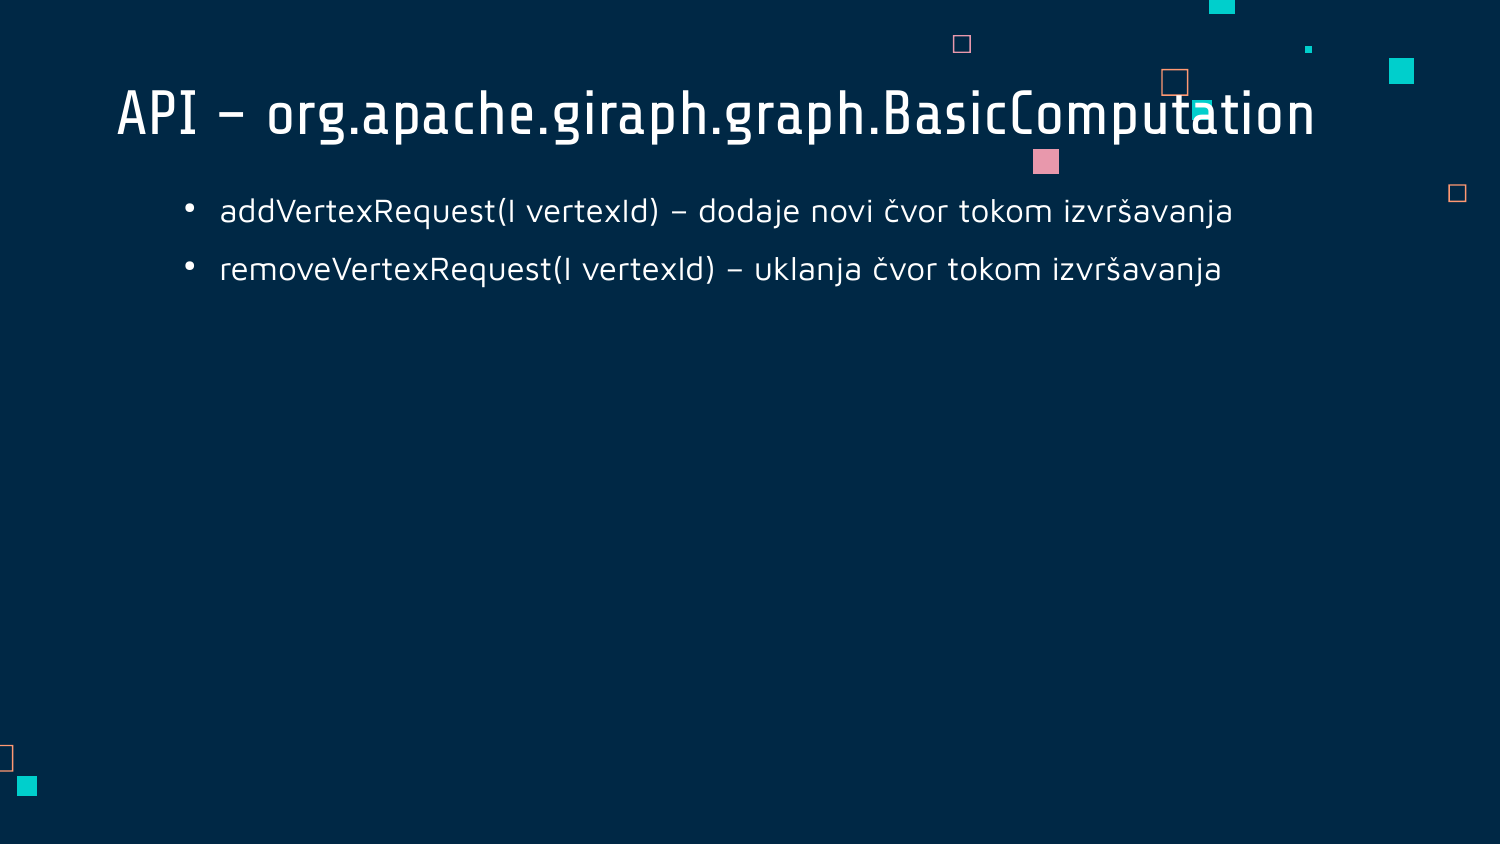

API – org.apache.giraph.graph.BasicComputation
# addVertexRequest(I vertexId) – dodaje novi čvor tokom izvršavanja
removeVertexRequest(I vertexId) – uklanja čvor tokom izvršavanja